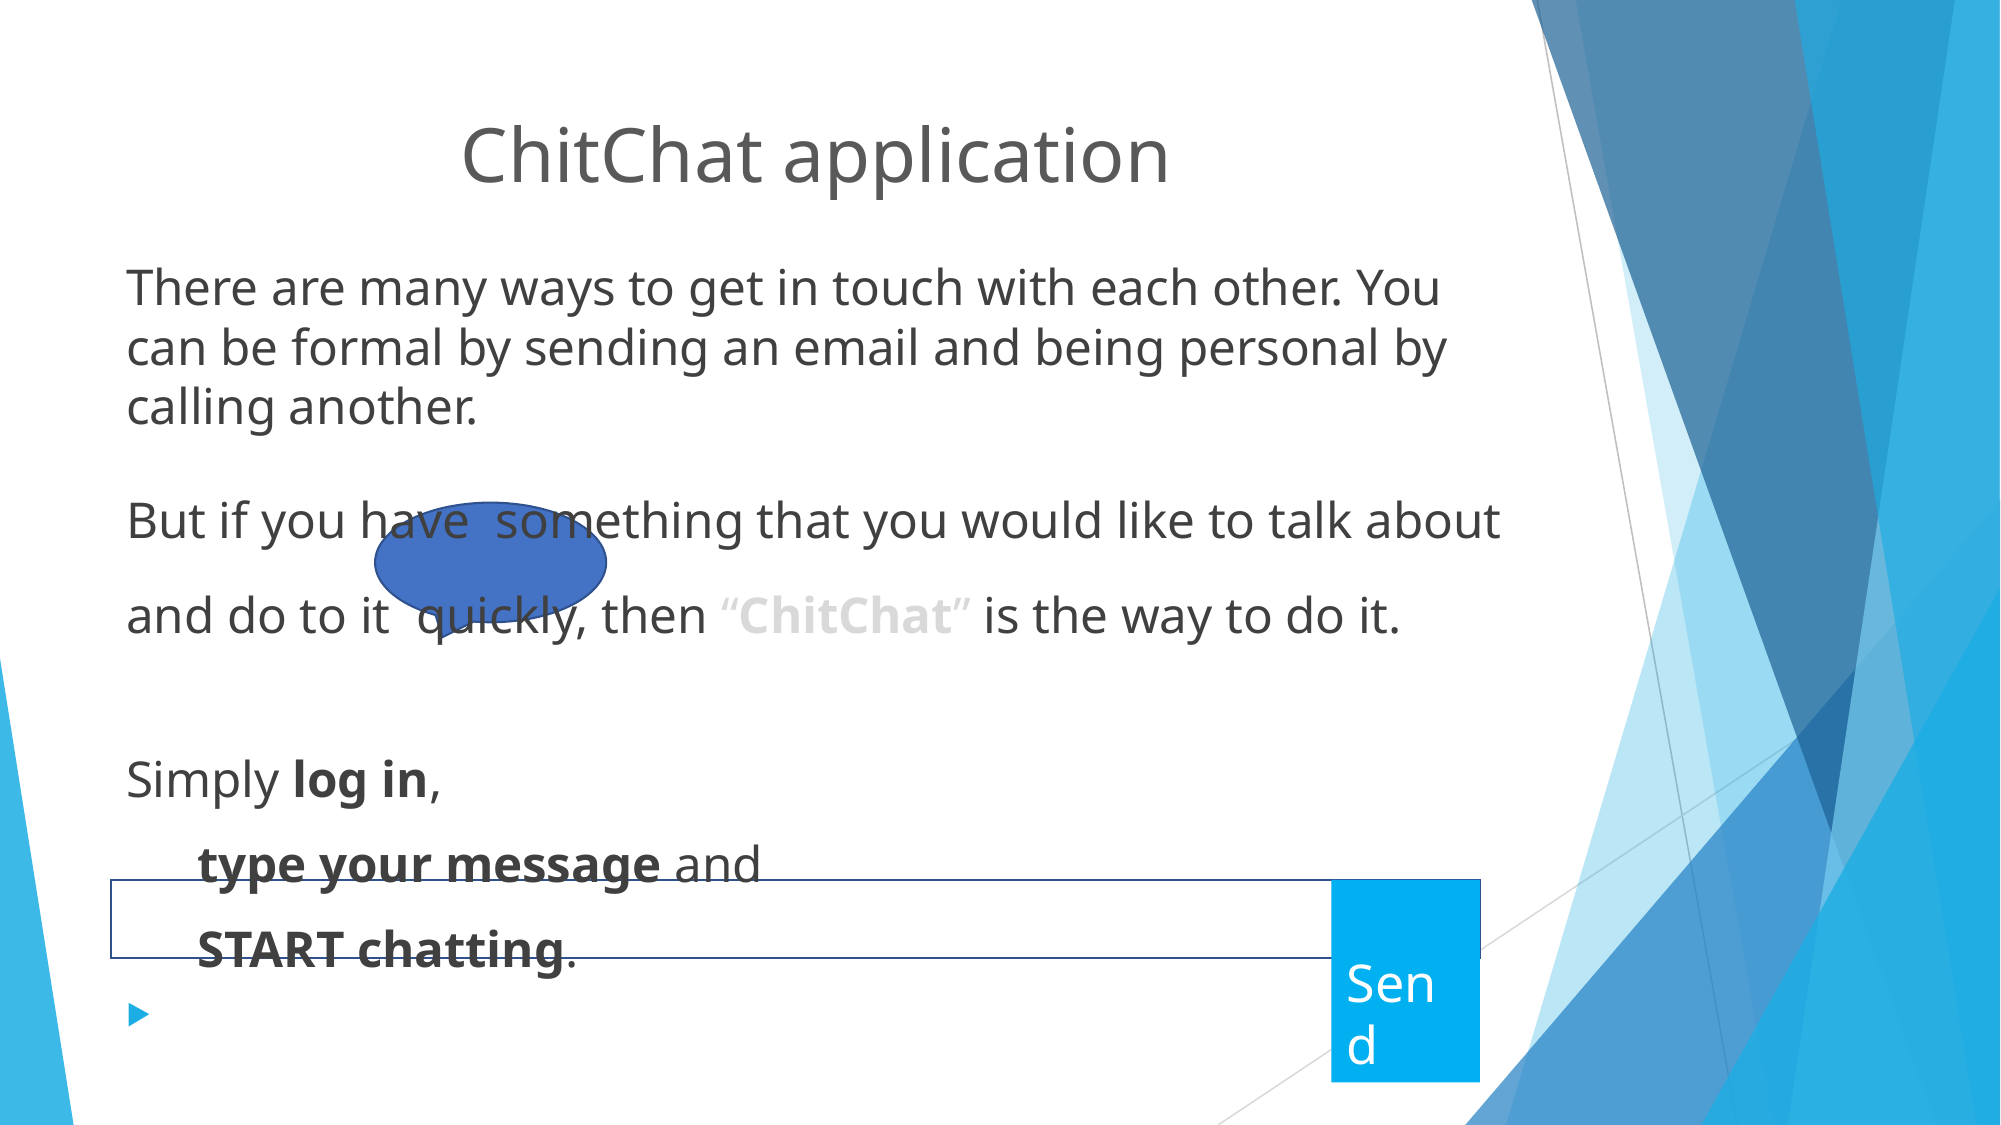

# ChitChat application
There are many ways to get in touch with each other. You can be formal by sending an email and being personal by calling another.
But if you have something that you would like to talk about and do to it quickly, then “ChitChat” is the way to do it.
Simply log in,
			type your message and
								START chatting.
 Send